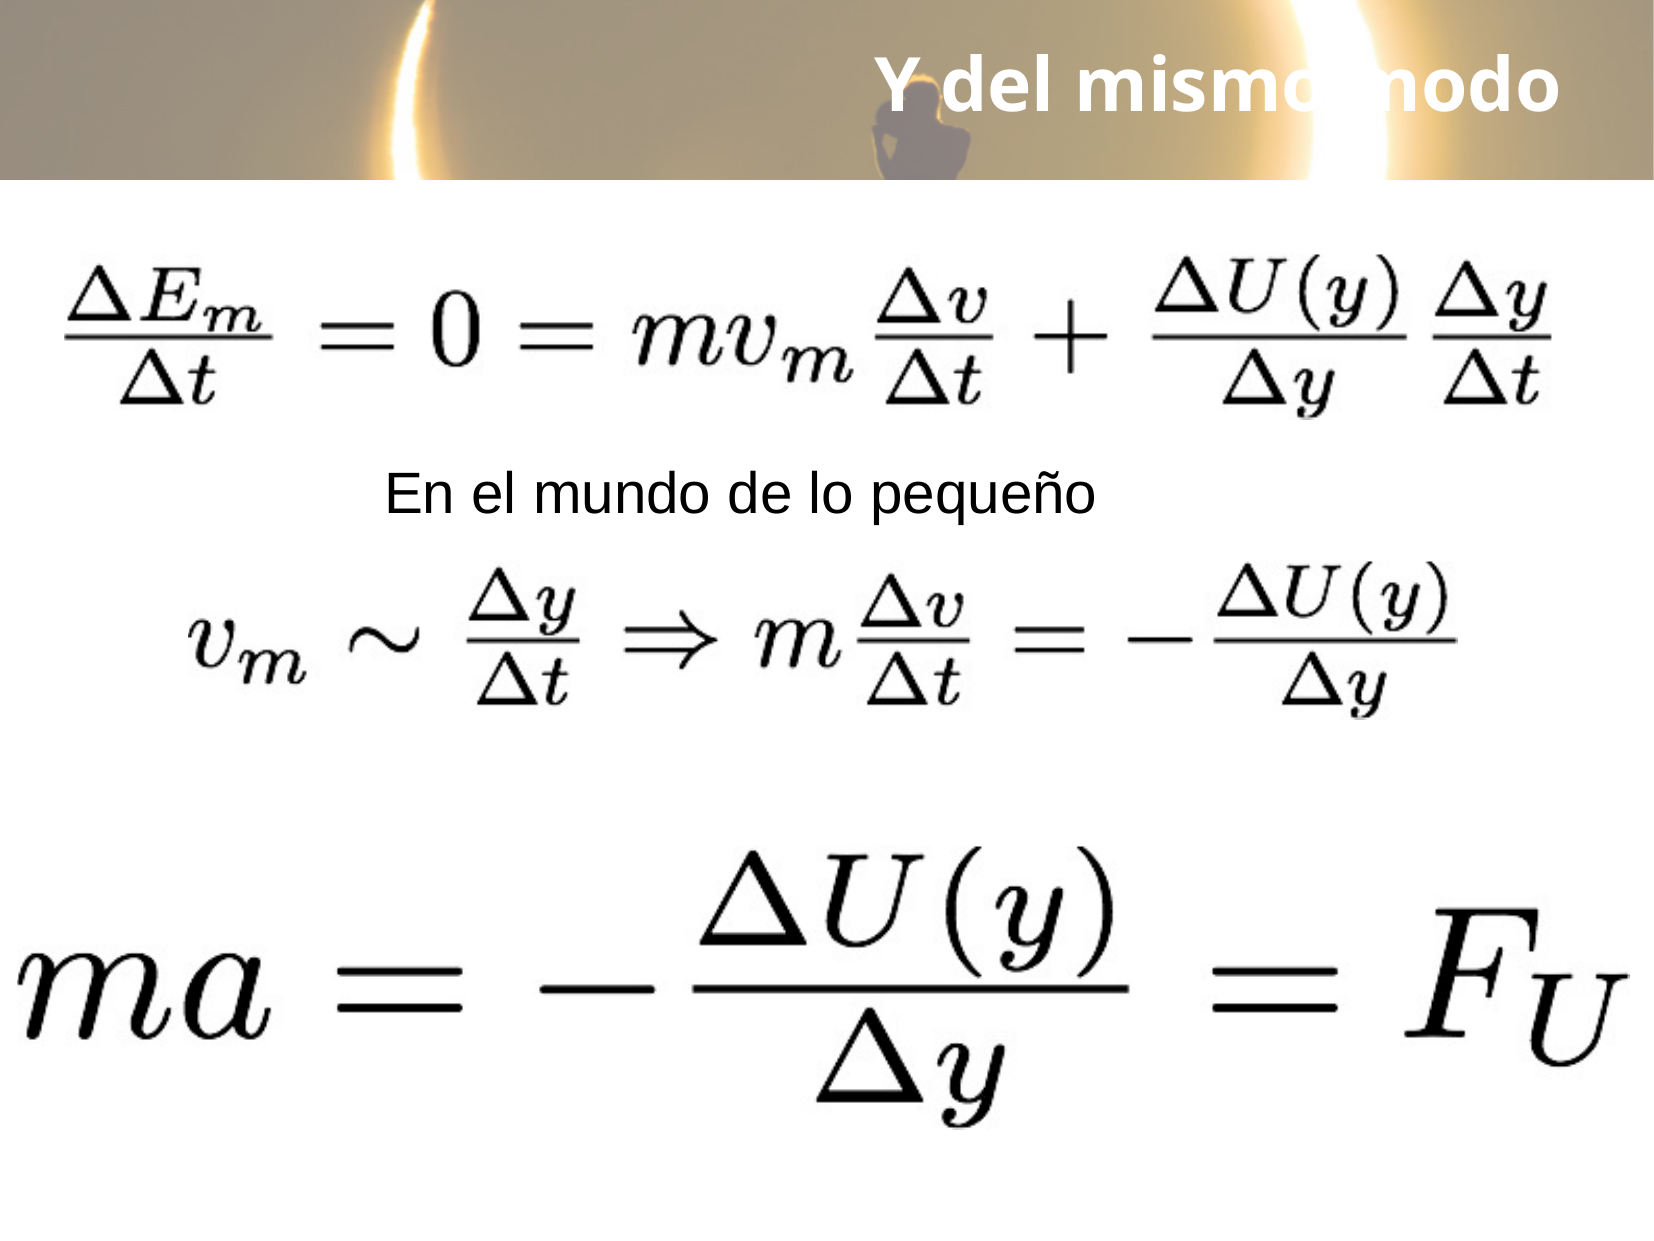

# Y del mismo modo
En el mundo de lo pequeño